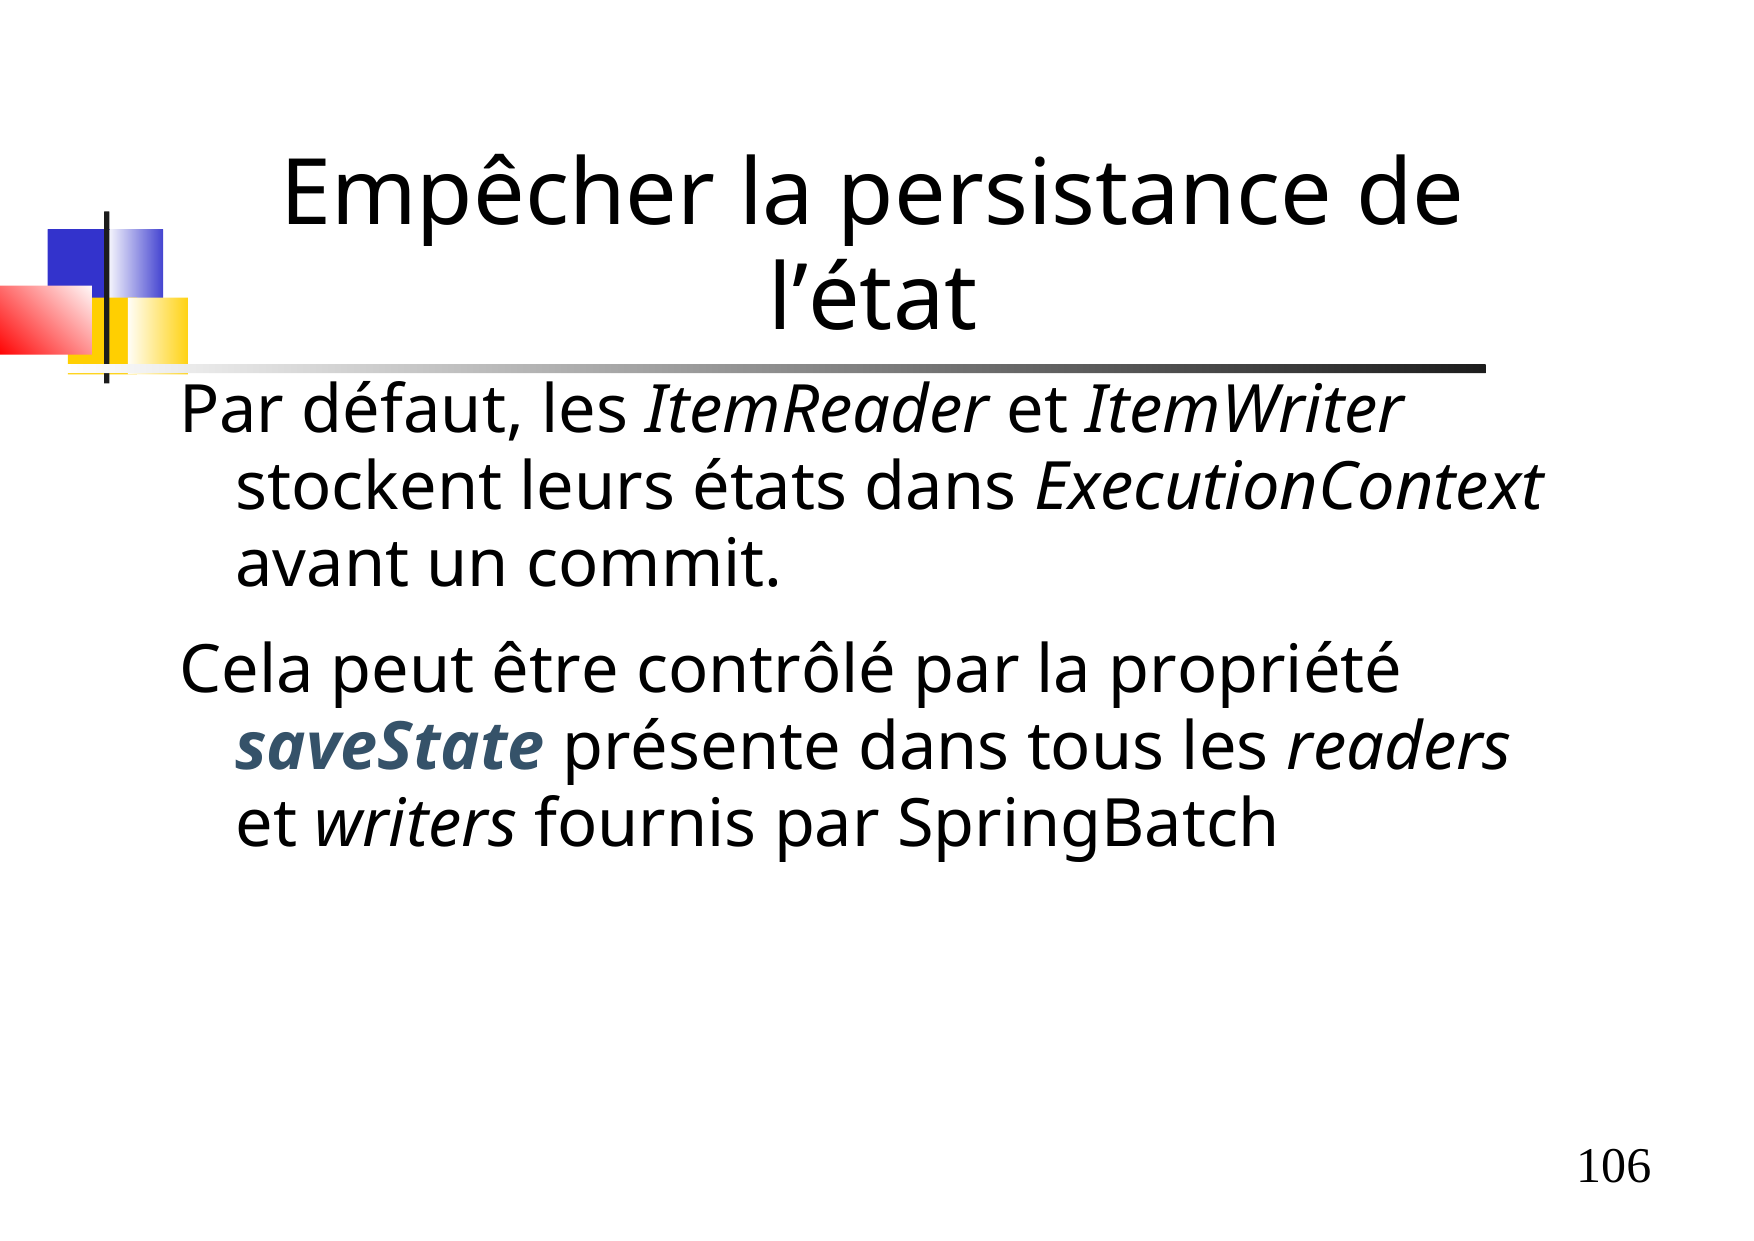

# Empêcher la persistance de l’état
Par défaut, les ItemReader et ItemWriter stockent leurs états dans ExecutionContext avant un commit.
Cela peut être contrôlé par la propriété saveState présente dans tous les readers et writers fournis par SpringBatch